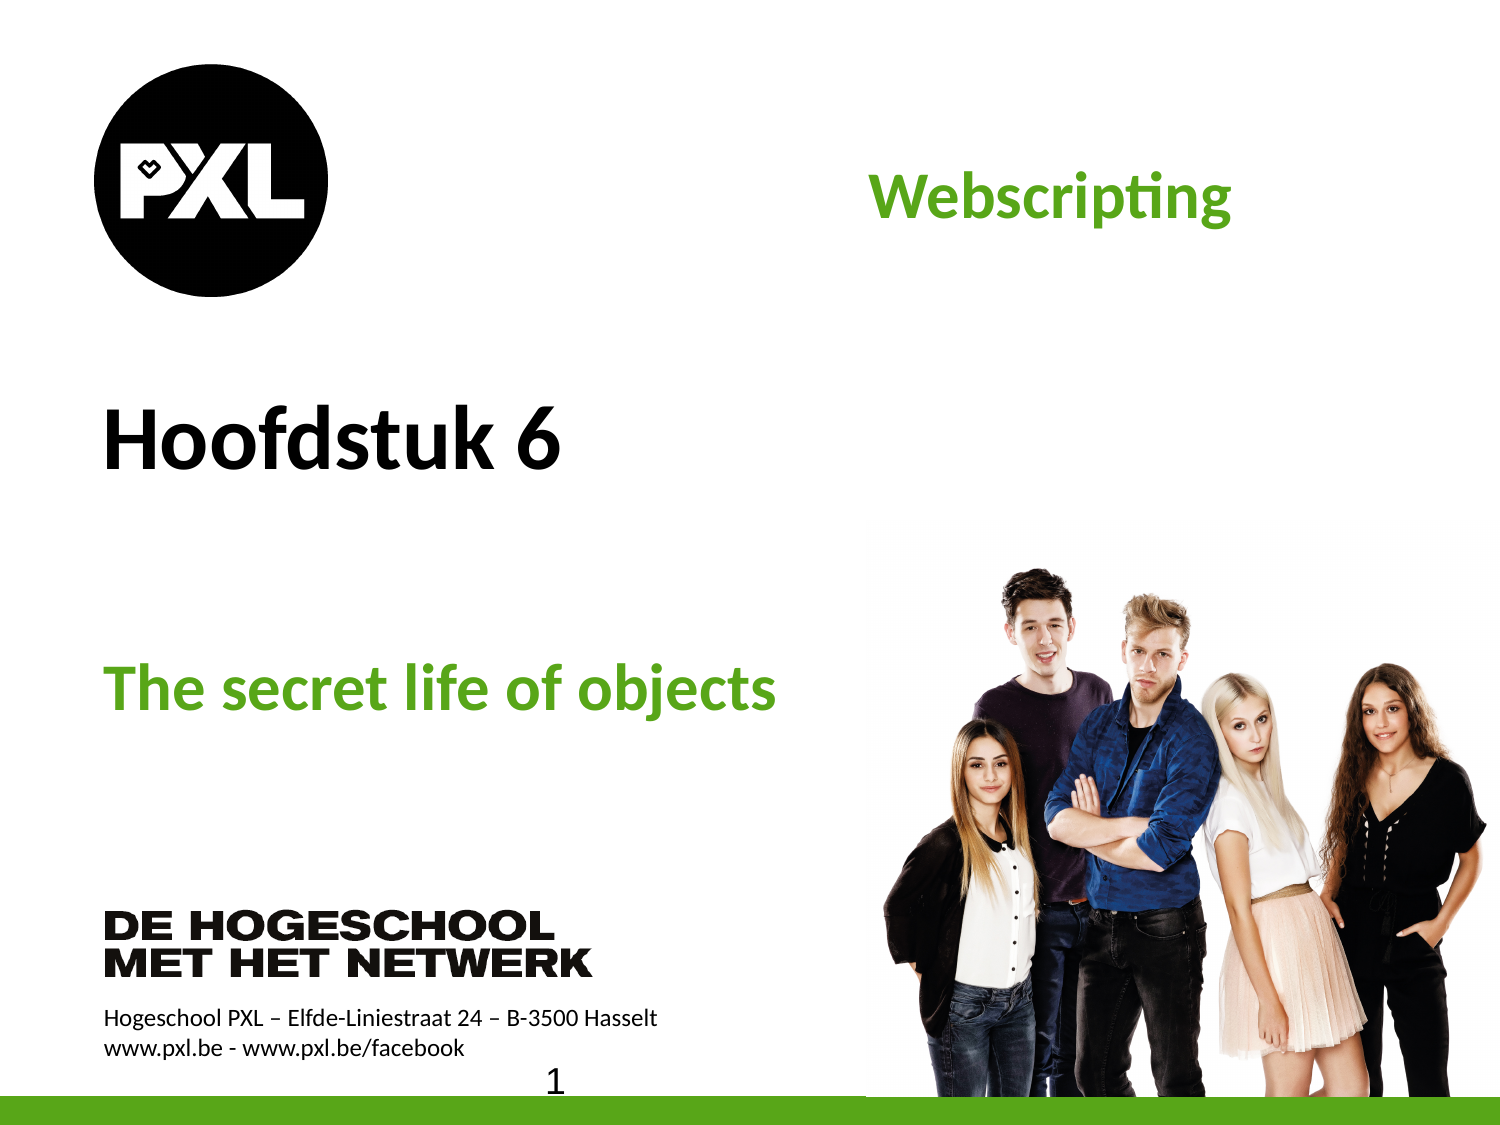

Hoofdstuk 6
The secret life of objects